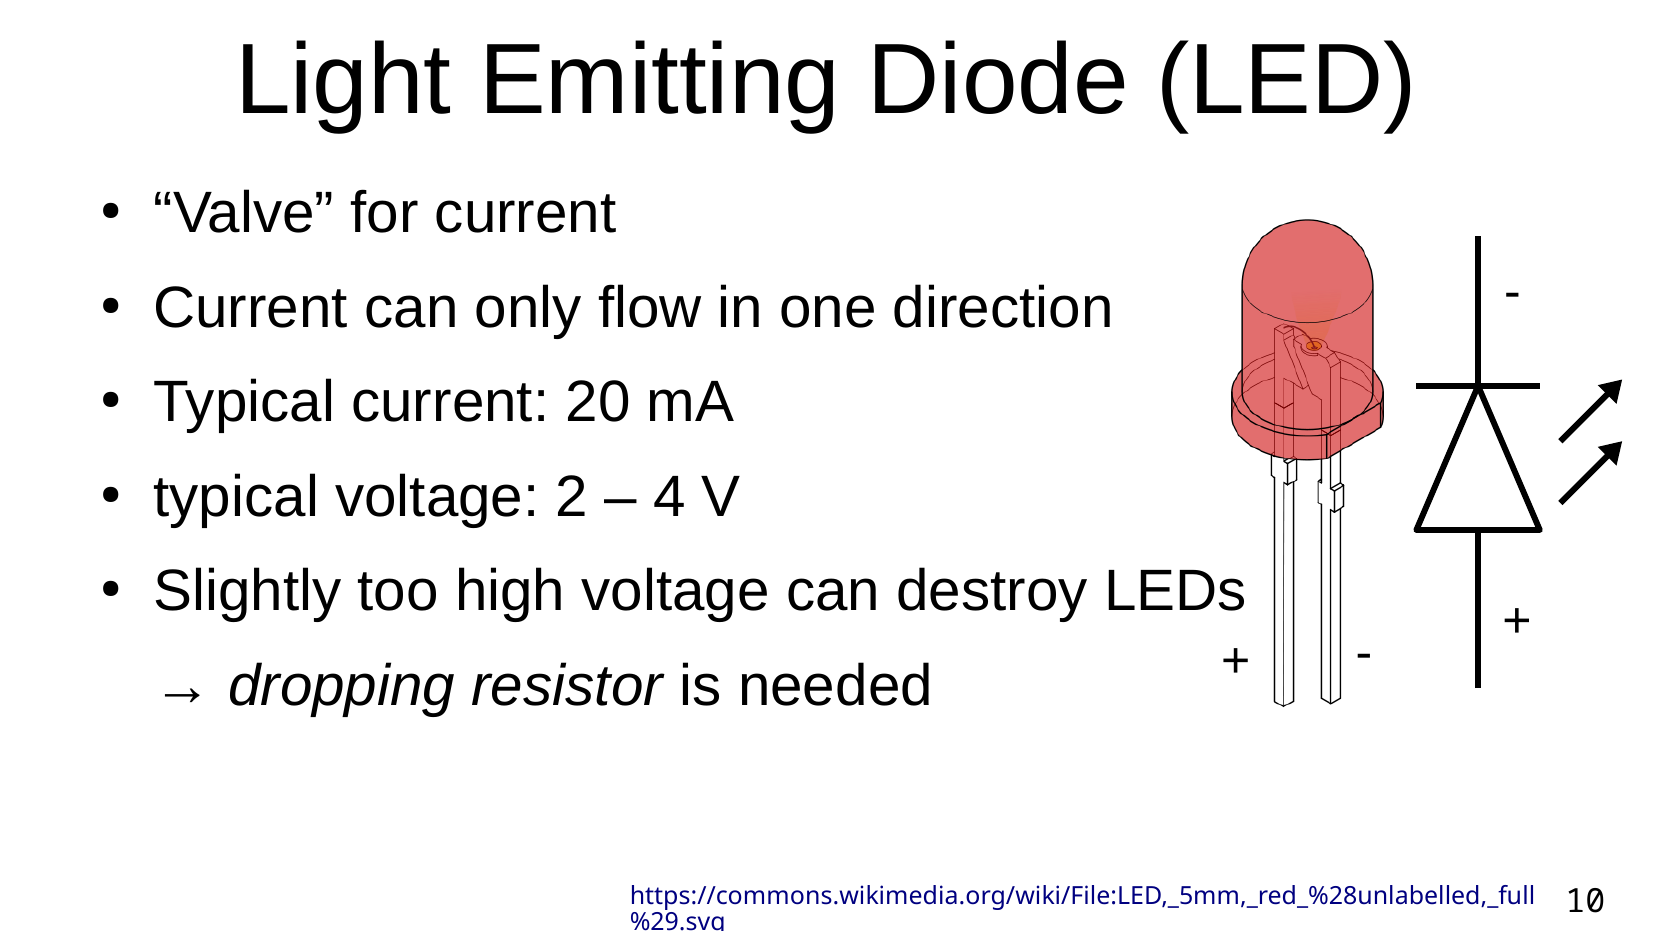

# Light Emitting Diode (LED)
“Valve” for current
Current can only flow in one direction
Typical current: 20 mA
typical voltage: 2 – 4 V
Slightly too high voltage can destroy LEDs
→ dropping resistor is needed
-
+
-
+
https://commons.wikimedia.org/wiki/File:LED,_5mm,_red_%28unlabelled,_full%29.svg